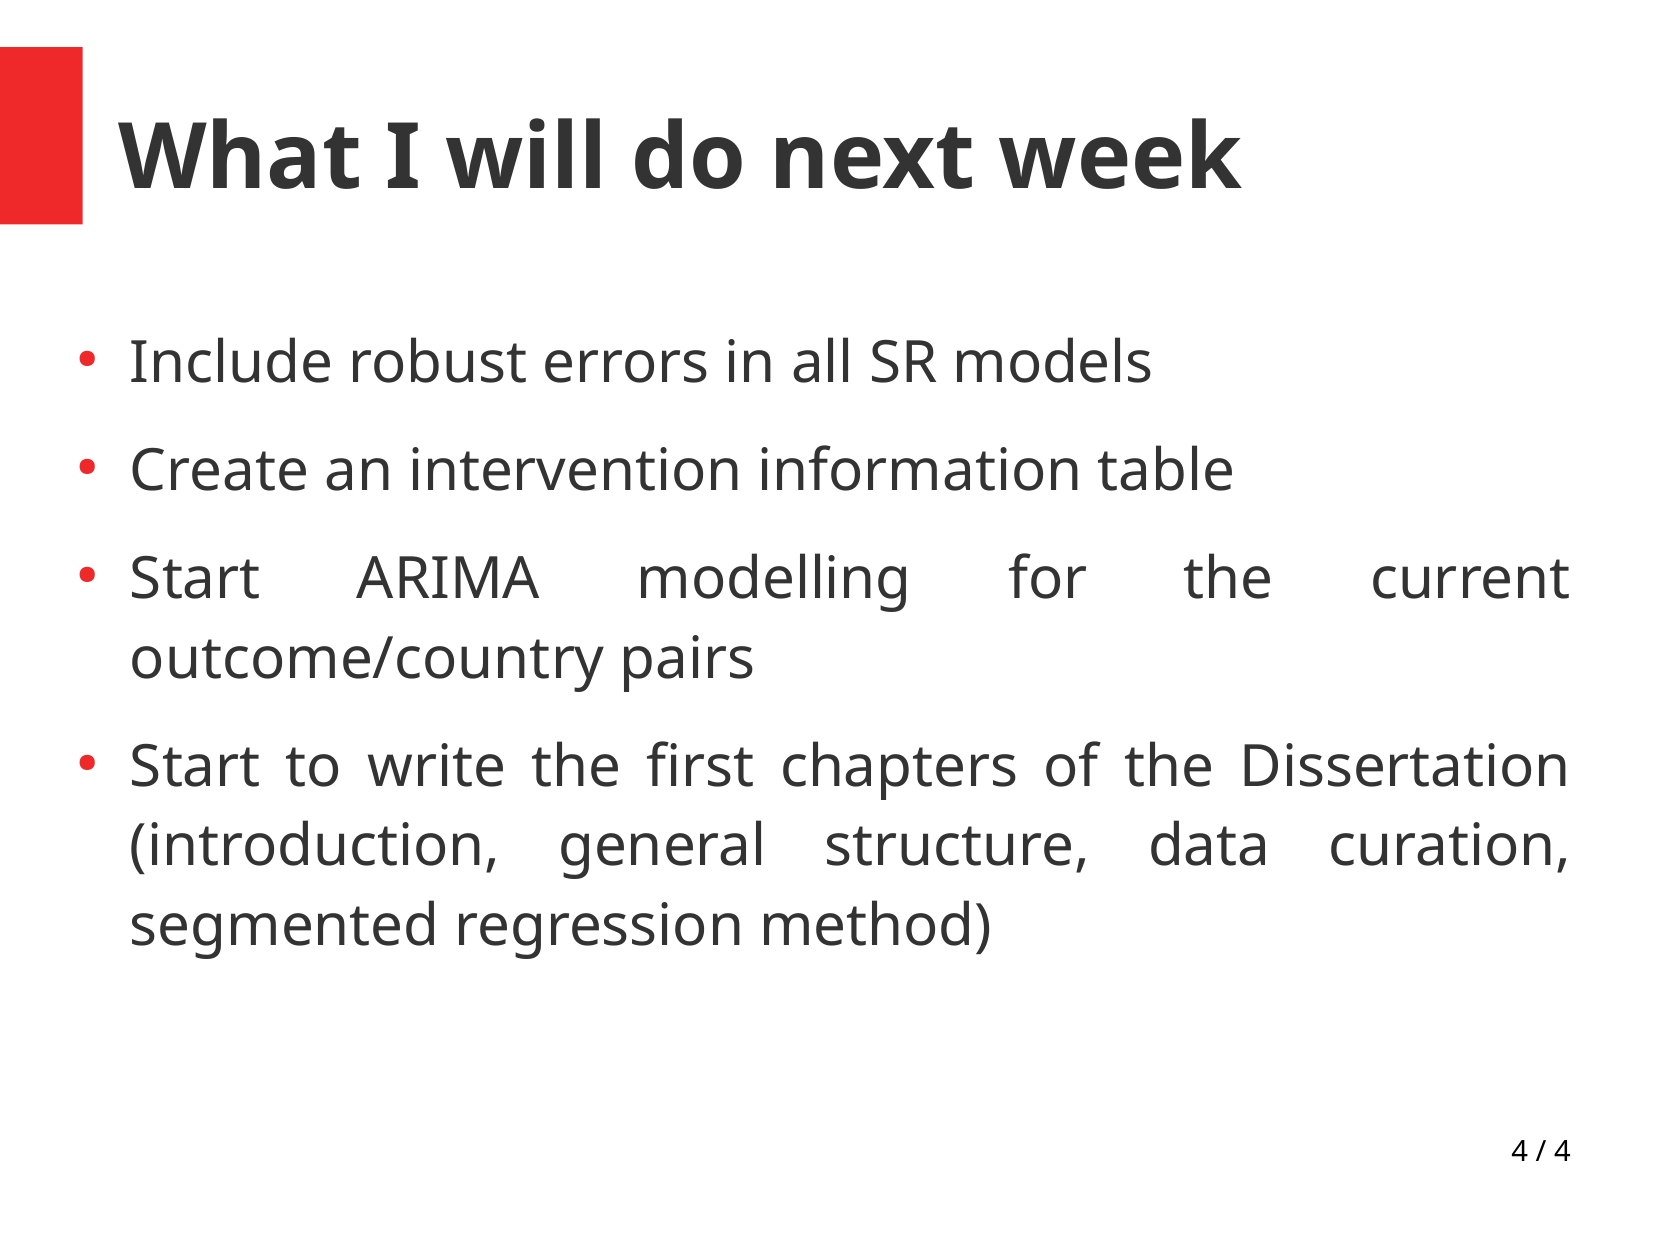

# What I will do next week
Include robust errors in all SR models
Create an intervention information table
Start ARIMA modelling for the current outcome/country pairs
Start to write the first chapters of the Dissertation (introduction, general structure, data curation, segmented regression method)
4